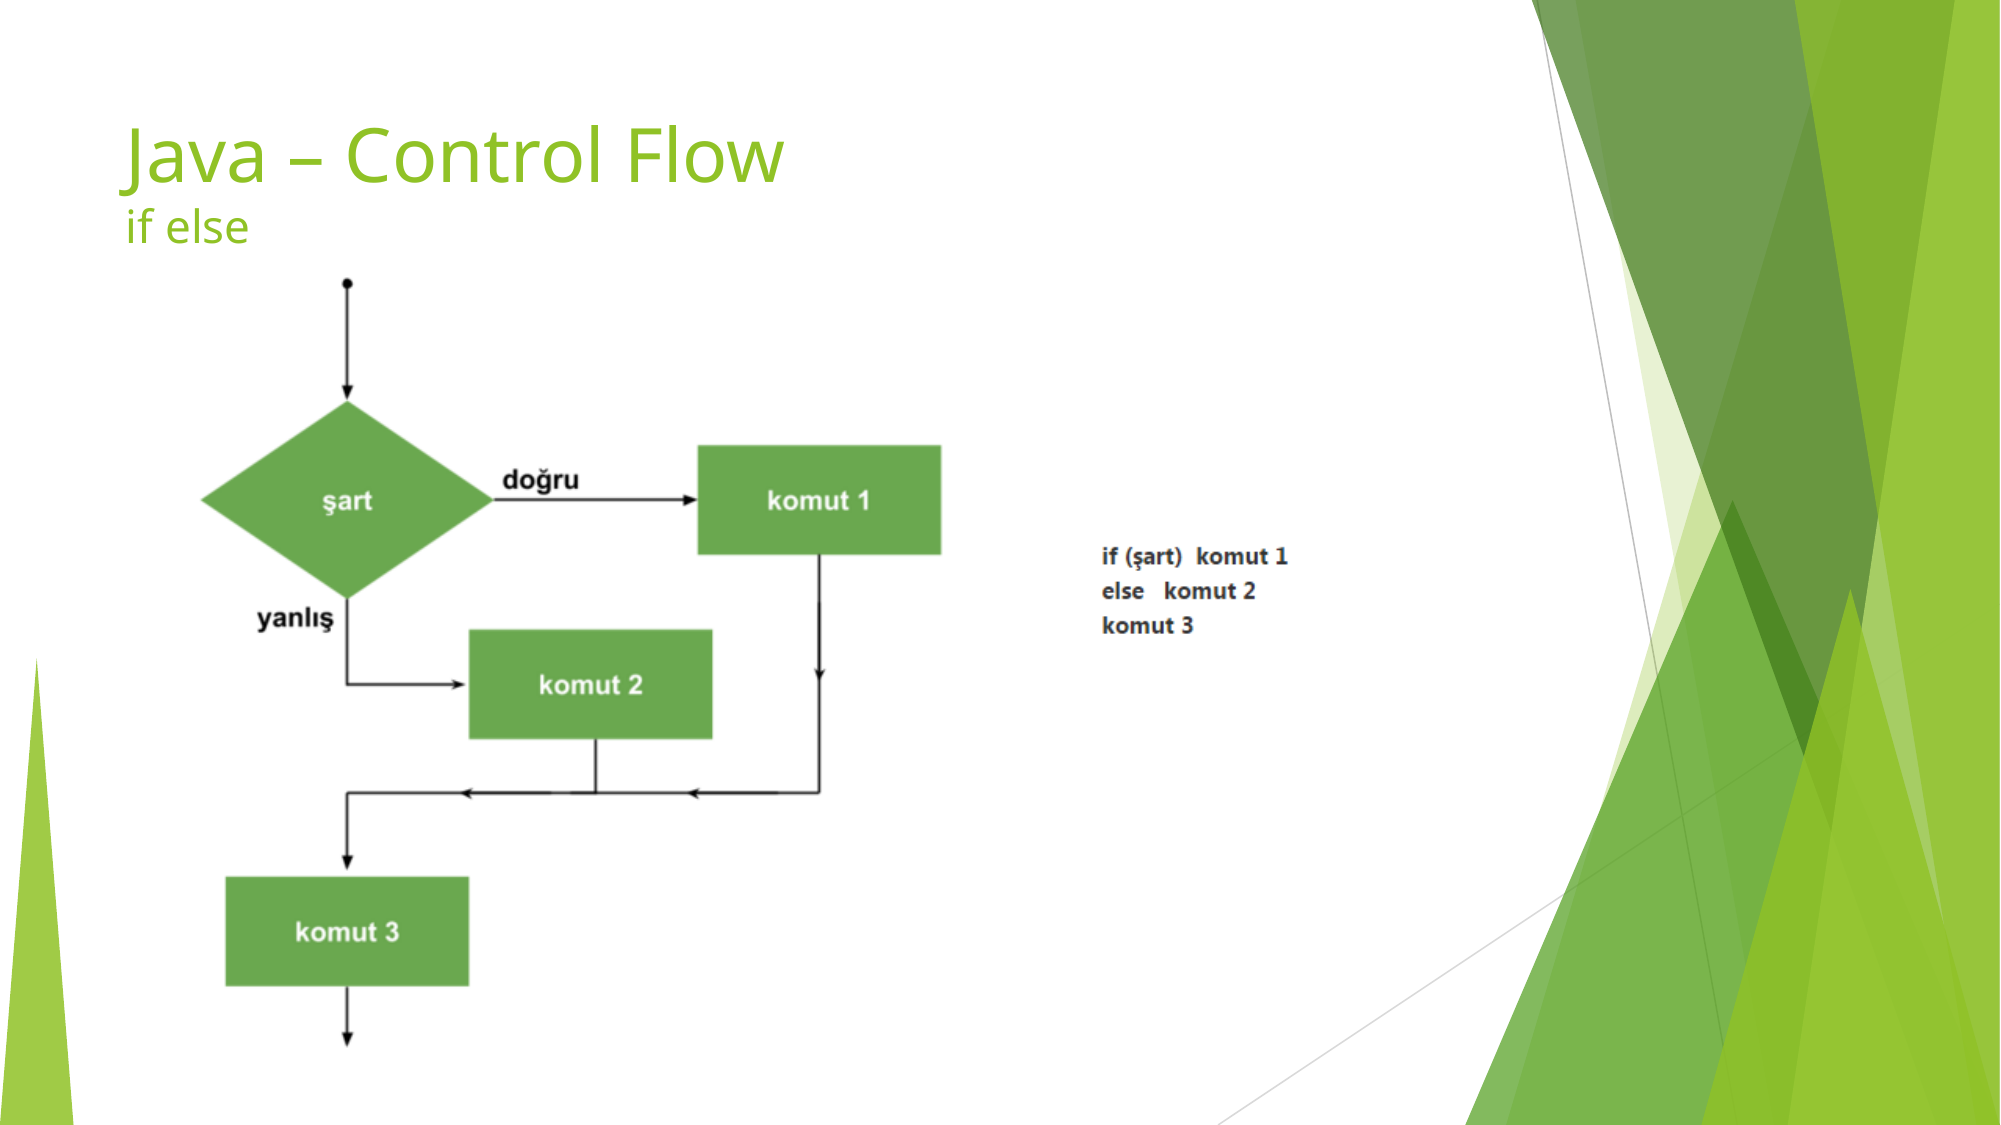

# Java – Control Flow if else